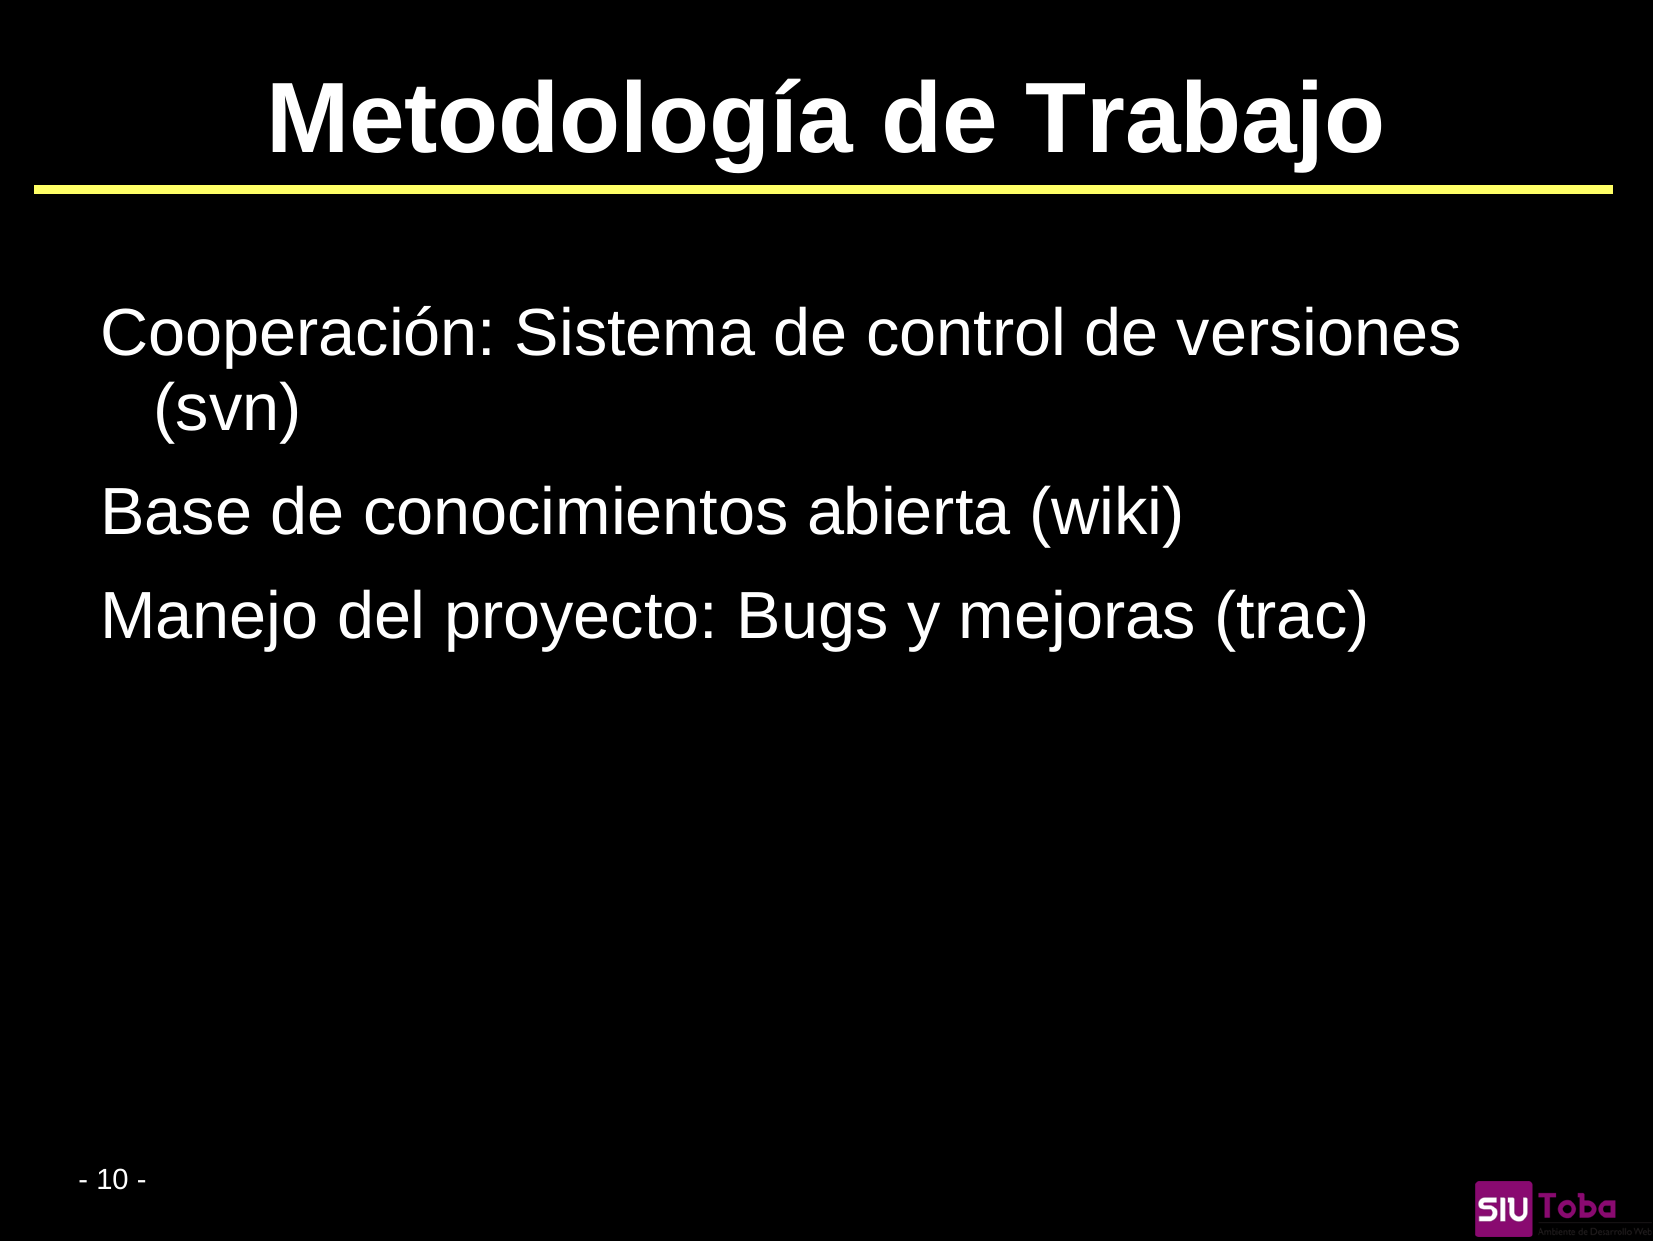

# Metodología de Trabajo
Cooperación: Sistema de control de versiones (svn)
Base de conocimientos abierta (wiki)
Manejo del proyecto: Bugs y mejoras (trac)
10